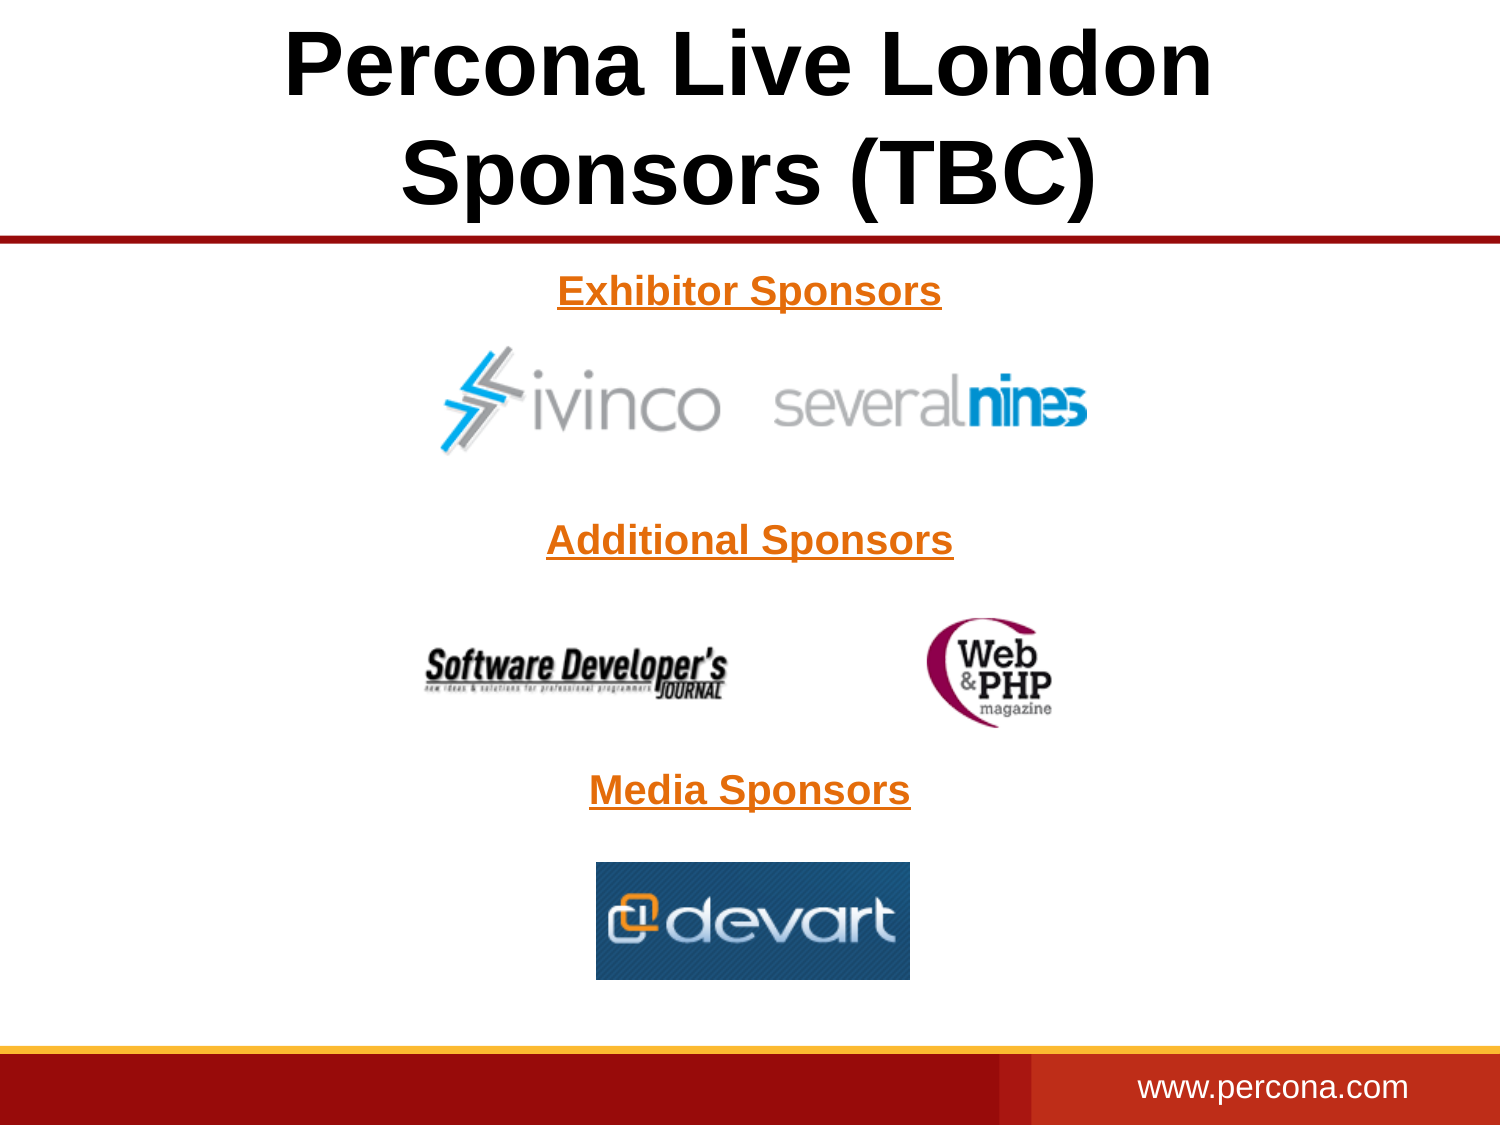

Percona Live London Sponsors (TBC)
Exhibitor Sponsors
Additional Sponsors
Media Sponsors